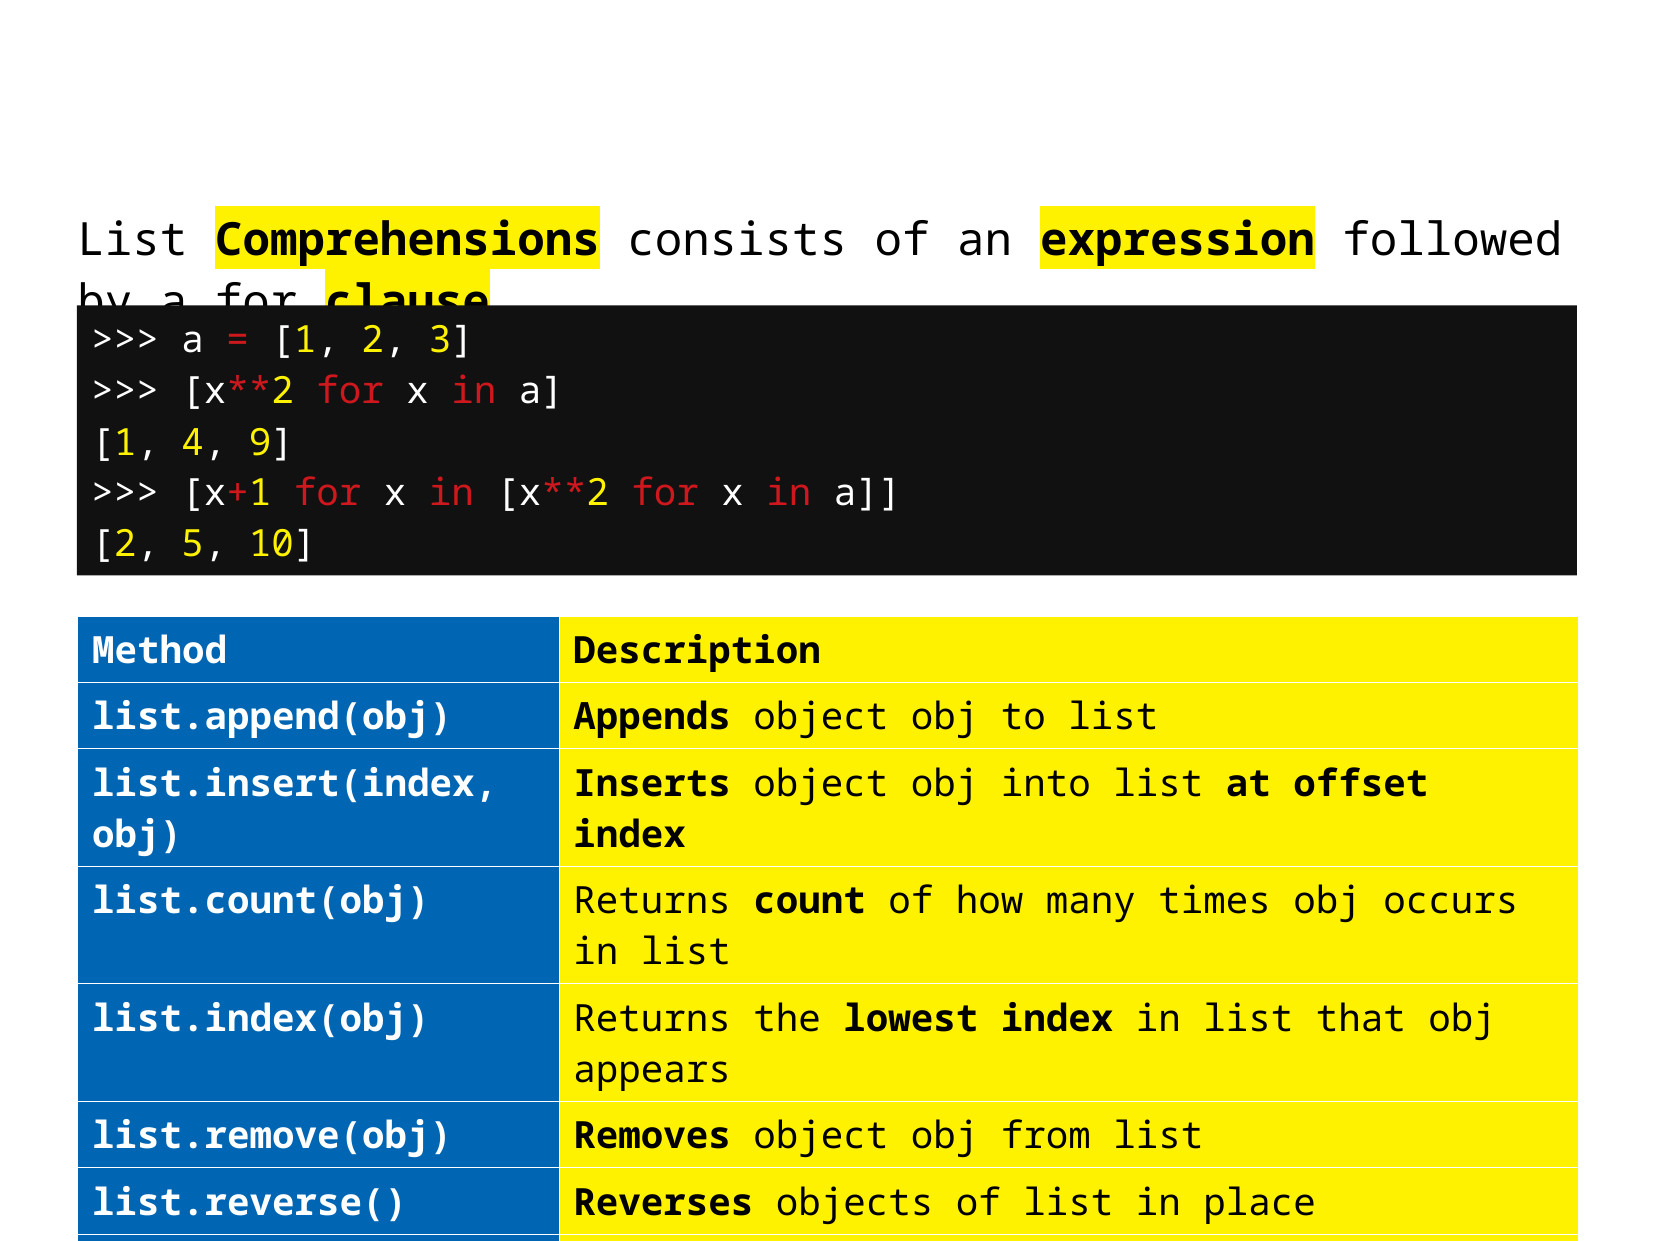

List Comprehensions consists of an expression followed by a for clause.
Common List Methods
>>> a = [1, 2, 3]
>>> [x**2 for x in a]
[1, 4, 9]
>>> [x+1 for x in [x**2 for x in a]]
[2, 5, 10]
| Method | Description |
| --- | --- |
| list.append(obj) | Appends object obj to list |
| list.insert(index, obj) | Inserts object obj into list at offset index |
| list.count(obj) | Returns count of how many times obj occurs in list |
| list.index(obj) | Returns the lowest index in list that obj appears |
| list.remove(obj) | Removes object obj from list |
| list.reverse() | Reverses objects of list in place |
| list.sort() | Sorts objects of list in place |